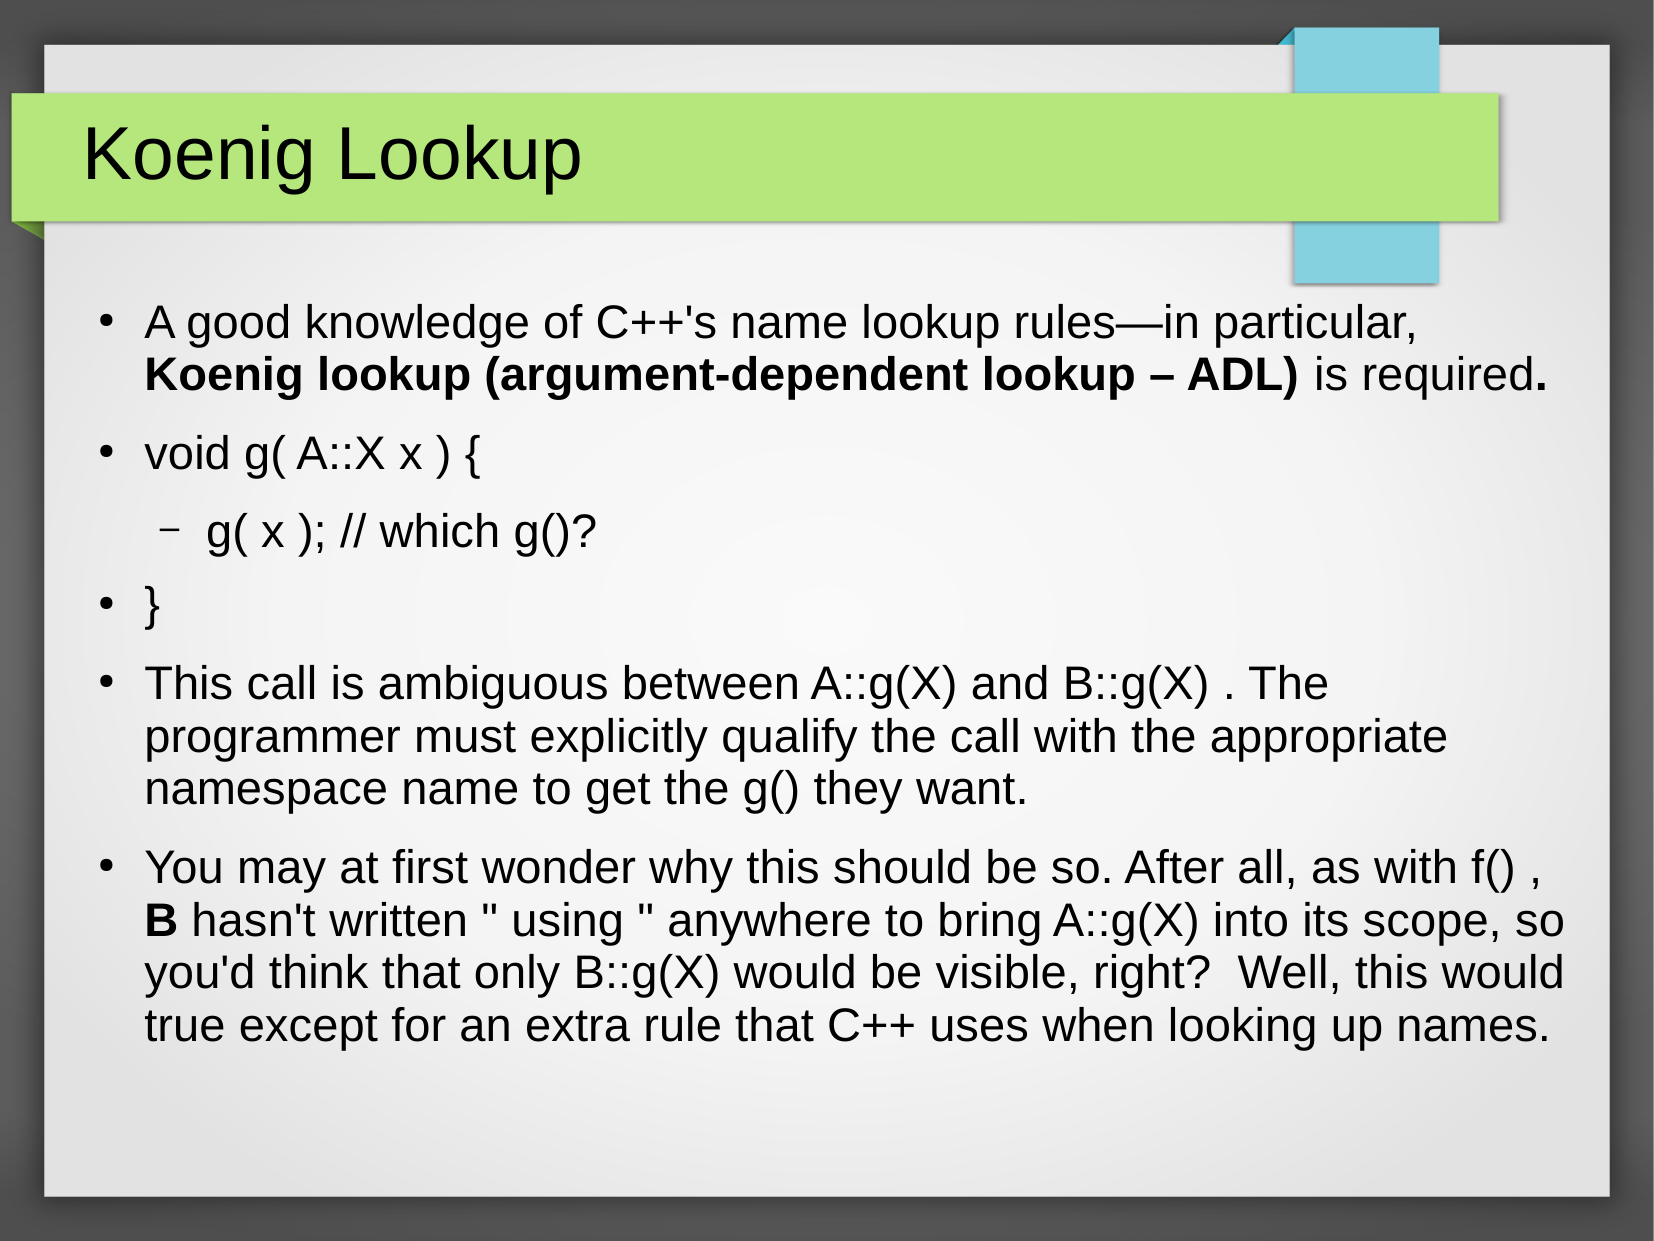

# Koenig Lookup
A good knowledge of C++'s name lookup rules—in particular, Koenig lookup (argument-dependent lookup – ADL) is required.
void g( A::X x ) {
g( x ); // which g()?
}
This call is ambiguous between A::g(X) and B::g(X) . The programmer must explicitly qualify the call with the appropriate namespace name to get the g() they want.
You may at first wonder why this should be so. After all, as with f() , B hasn't written " using " anywhere to bring A::g(X) into its scope, so you'd think that only B::g(X) would be visible, right? Well, this would true except for an extra rule that C++ uses when looking up names.